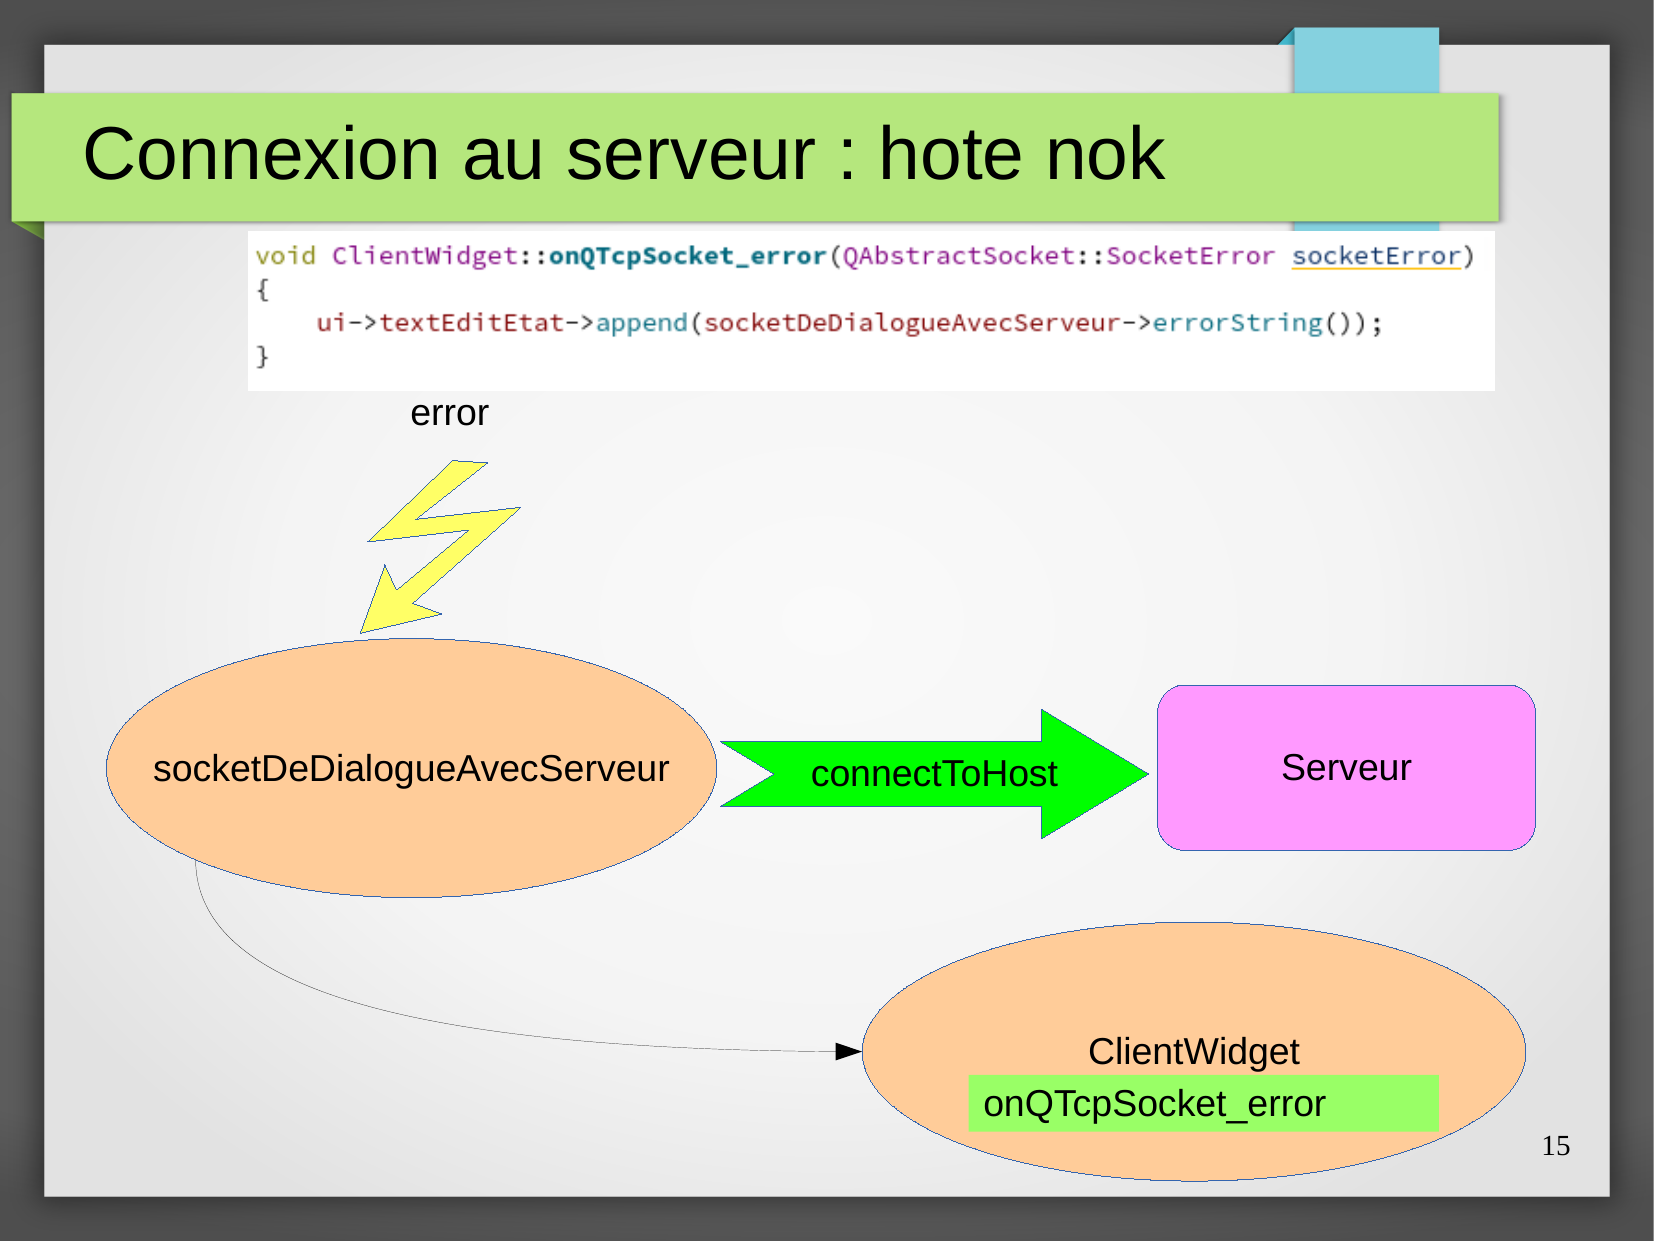

# Connexion au serveur : hote nok
error
socketDeDialogueAvecServeur
Serveur
connectToHost
ClientWidget
onQTcpSocket_error
15